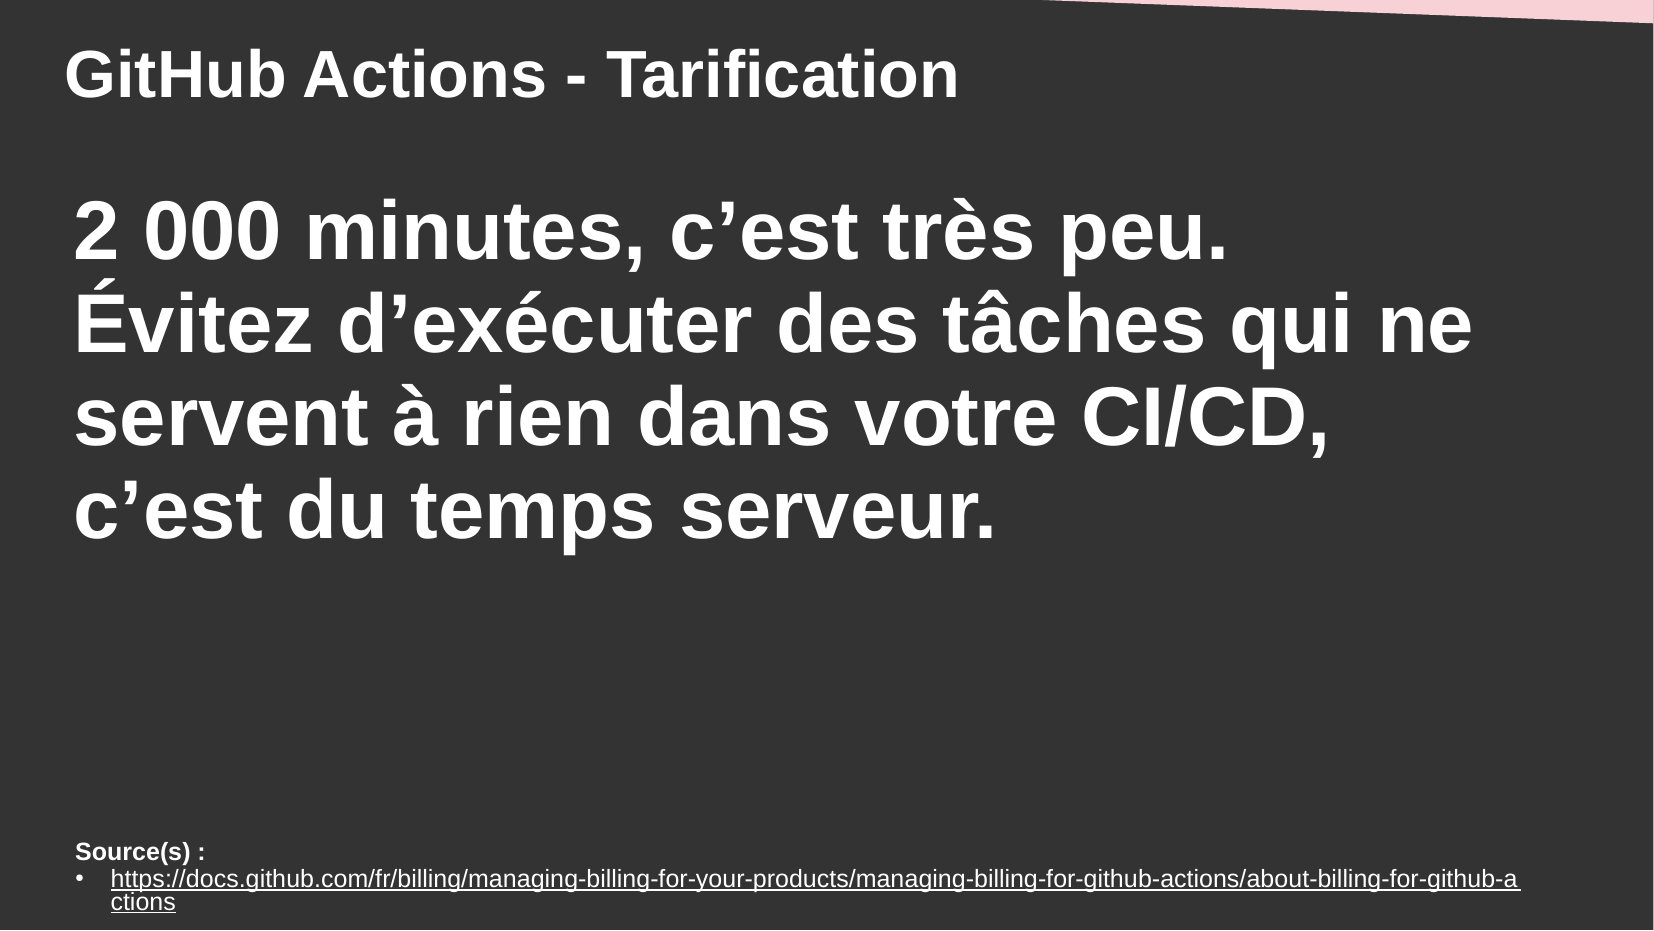

# GitHub Actions - Tarification
2 000 minutes, c’est très peu.
Évitez d’exécuter des tâches qui ne servent à rien dans votre CI/CD,
c’est du temps serveur.
Source(s) :
https://docs.github.com/fr/billing/managing-billing-for-your-products/managing-billing-for-github-actions/about-billing-for-github-actions